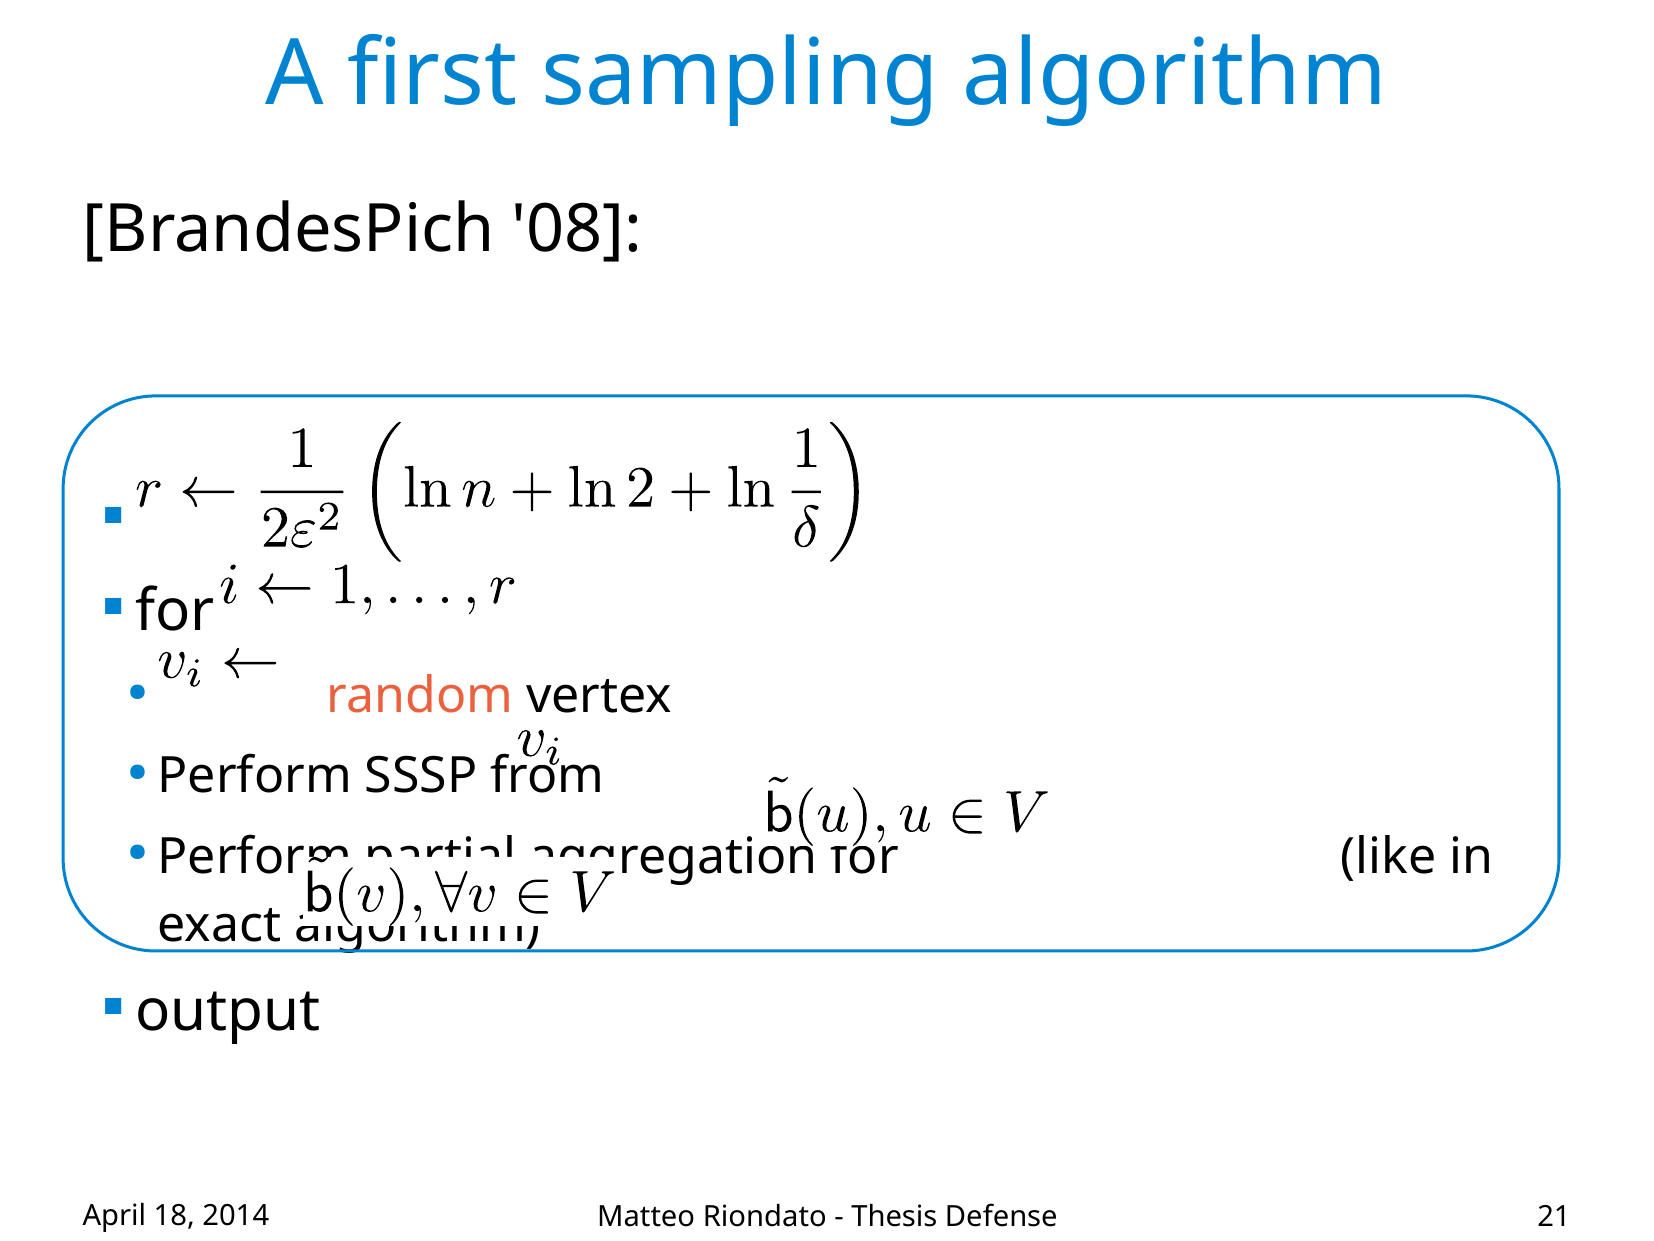

# A first sampling algorithm
[BrandesPich '08]:
for
 random vertex
Perform SSSP from
Perform partial aggregation for (like in exact algorithm)
output
April 18, 2014
Matteo Riondato - Thesis Defense
21